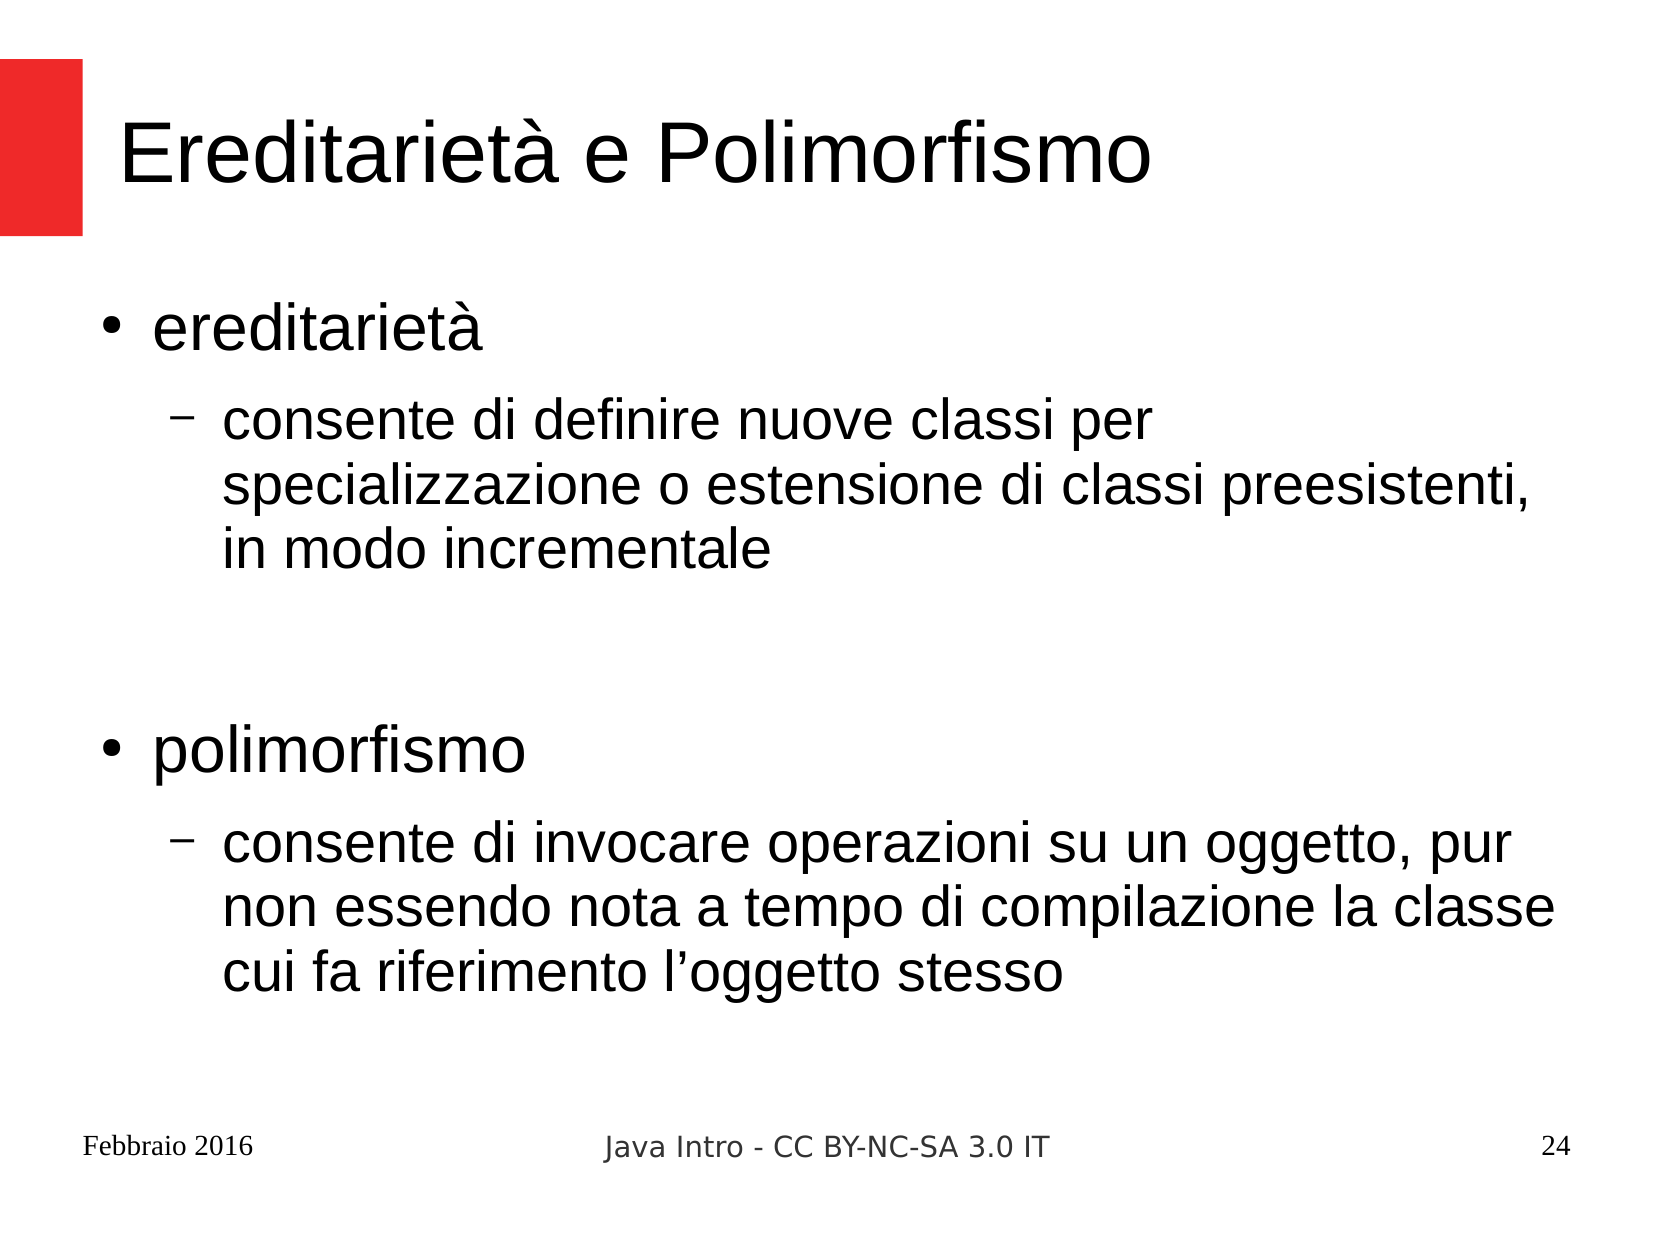

# Ereditarietà e Polimorfismo
ereditarietà
consente di definire nuove classi per specializzazione o estensione di classi preesistenti, in modo incrementale
polimorfismo
consente di invocare operazioni su un oggetto, pur non essendo nota a tempo di compilazione la classe cui fa riferimento l’oggetto stesso
Your Date Here
Your Footer Here
24